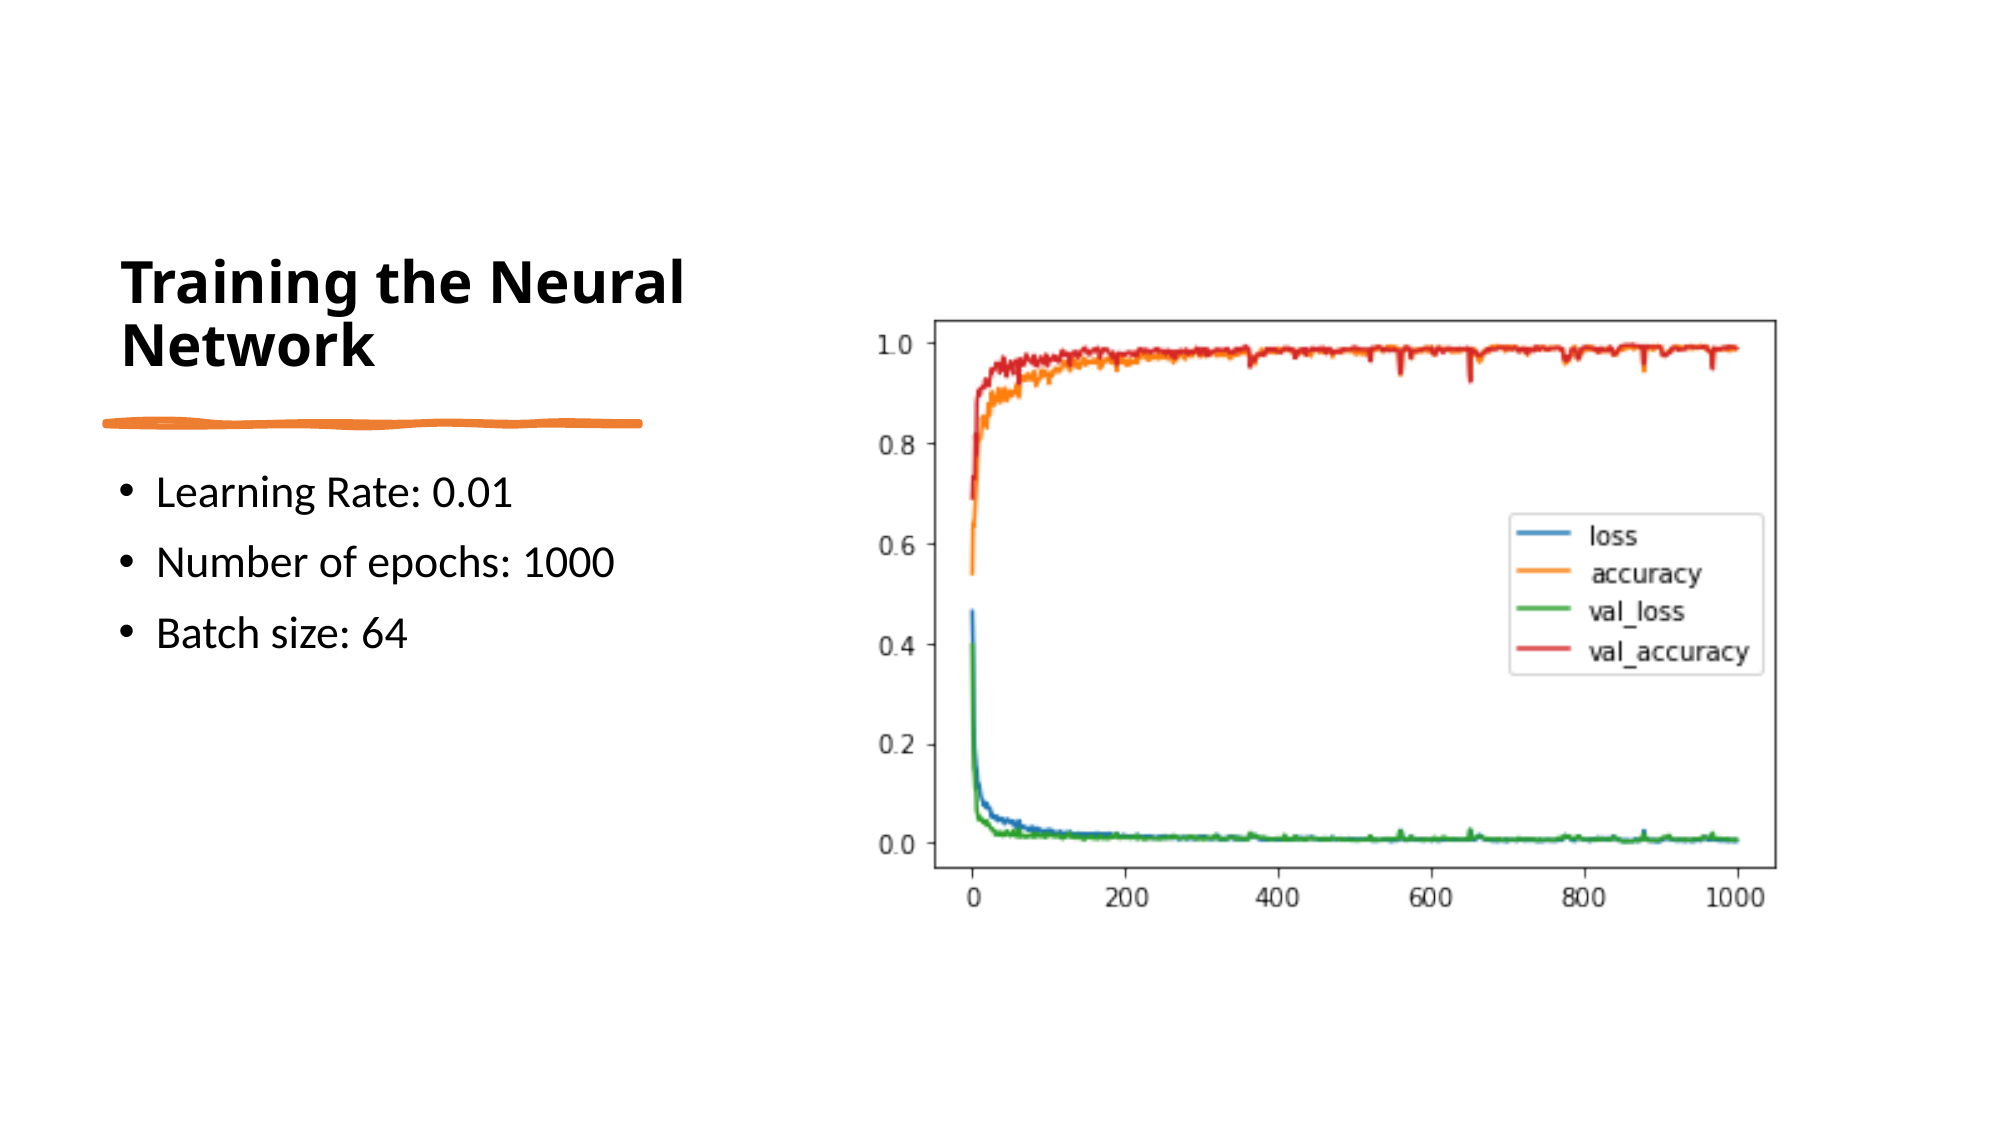

# Training the Neural Network
Learning Rate: 0.01
Number of epochs: 1000
Batch size: 64